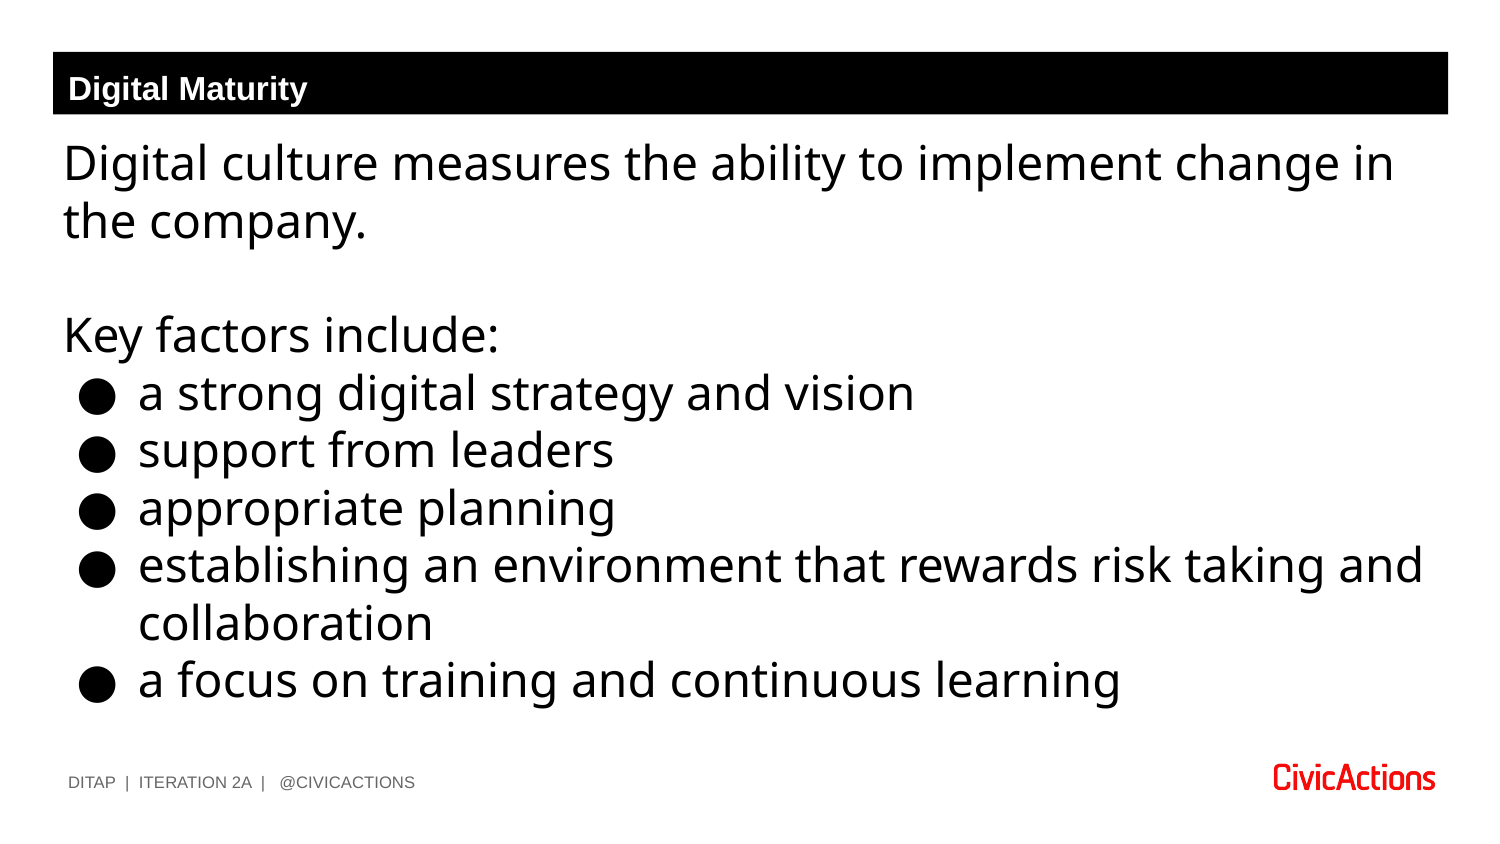

# Digital Maturity
Digital culture measures the ability to implement change in the company.
Key factors include:
a strong digital strategy and vision
support from leaders
appropriate planning
establishing an environment that rewards risk taking and collaboration
a focus on training and continuous learning